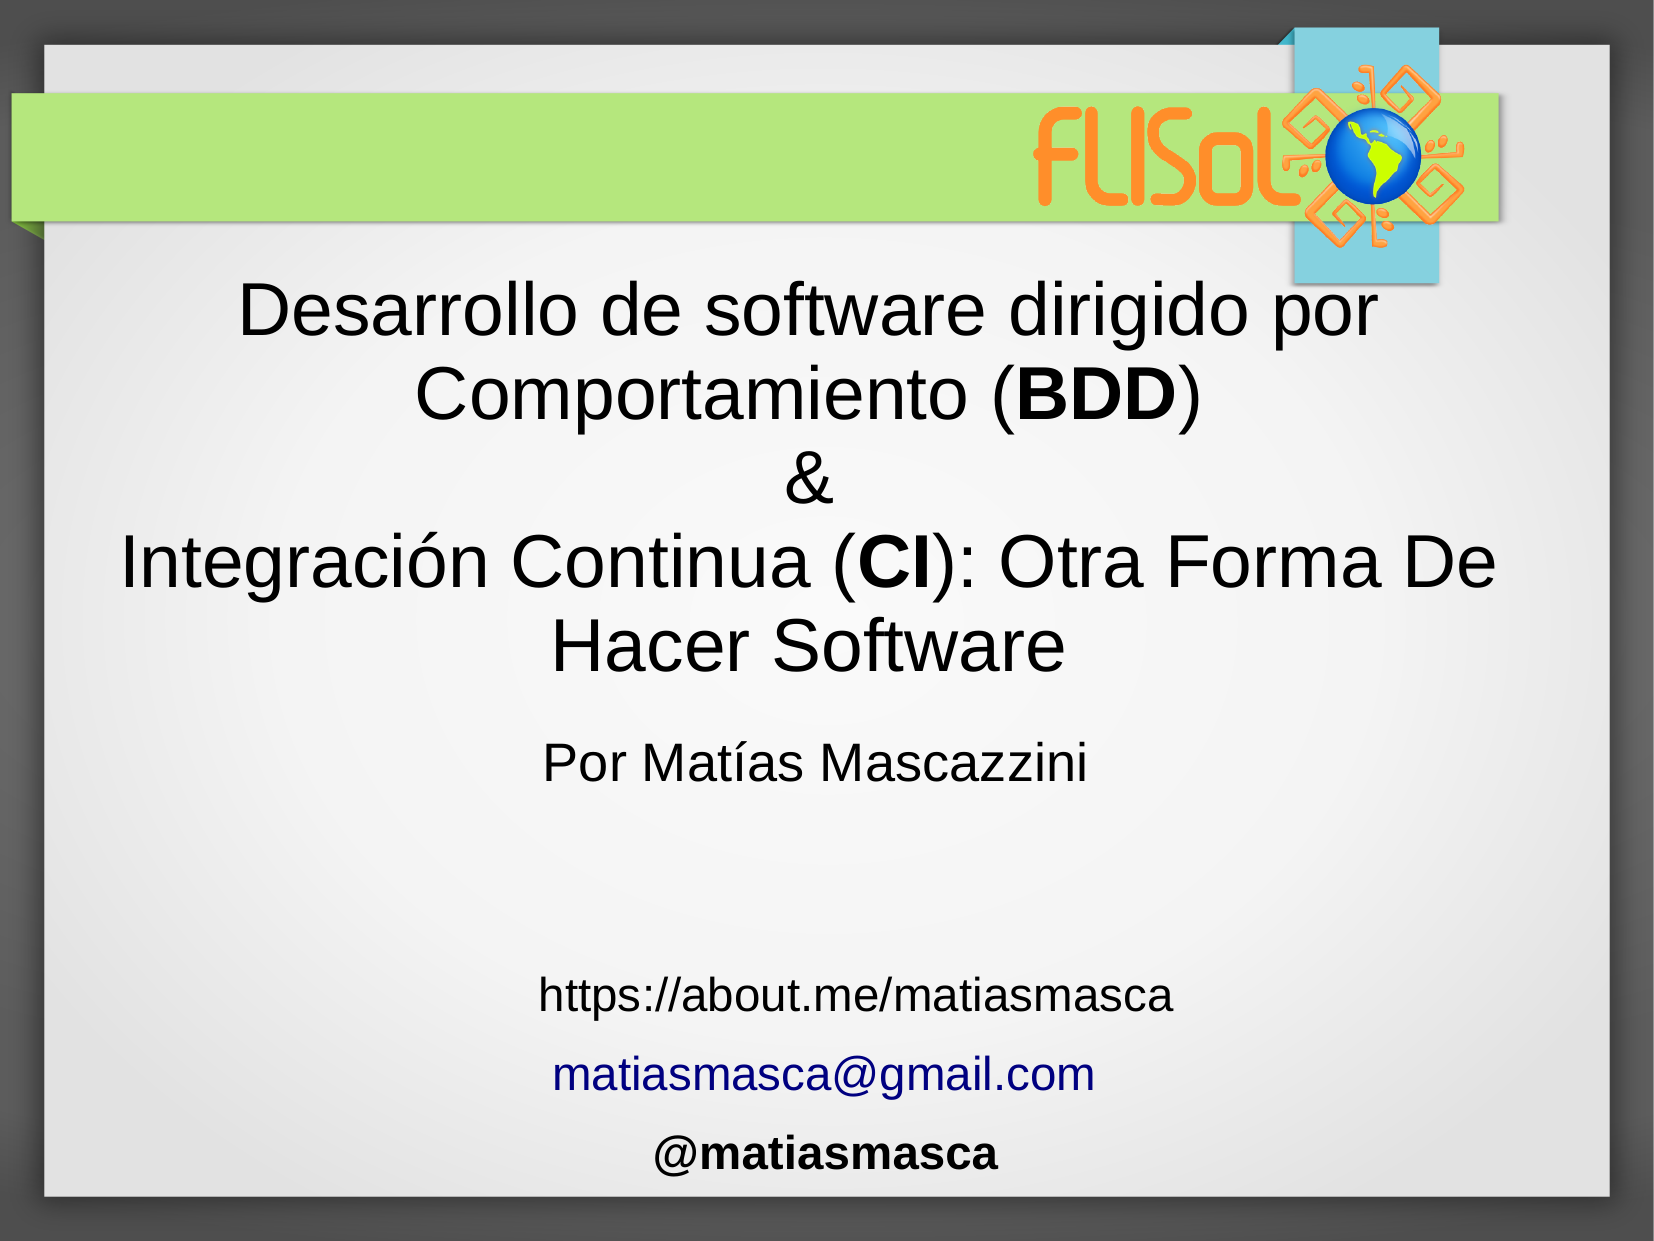

# Desarrollo de software dirigido por Comportamiento (BDD) & Integración Continua (CI): Otra Forma De Hacer Software
Por Matías Mascazzini
https://about.me/matiasmasca
matiasmasca@gmail.com
@matiasmasca